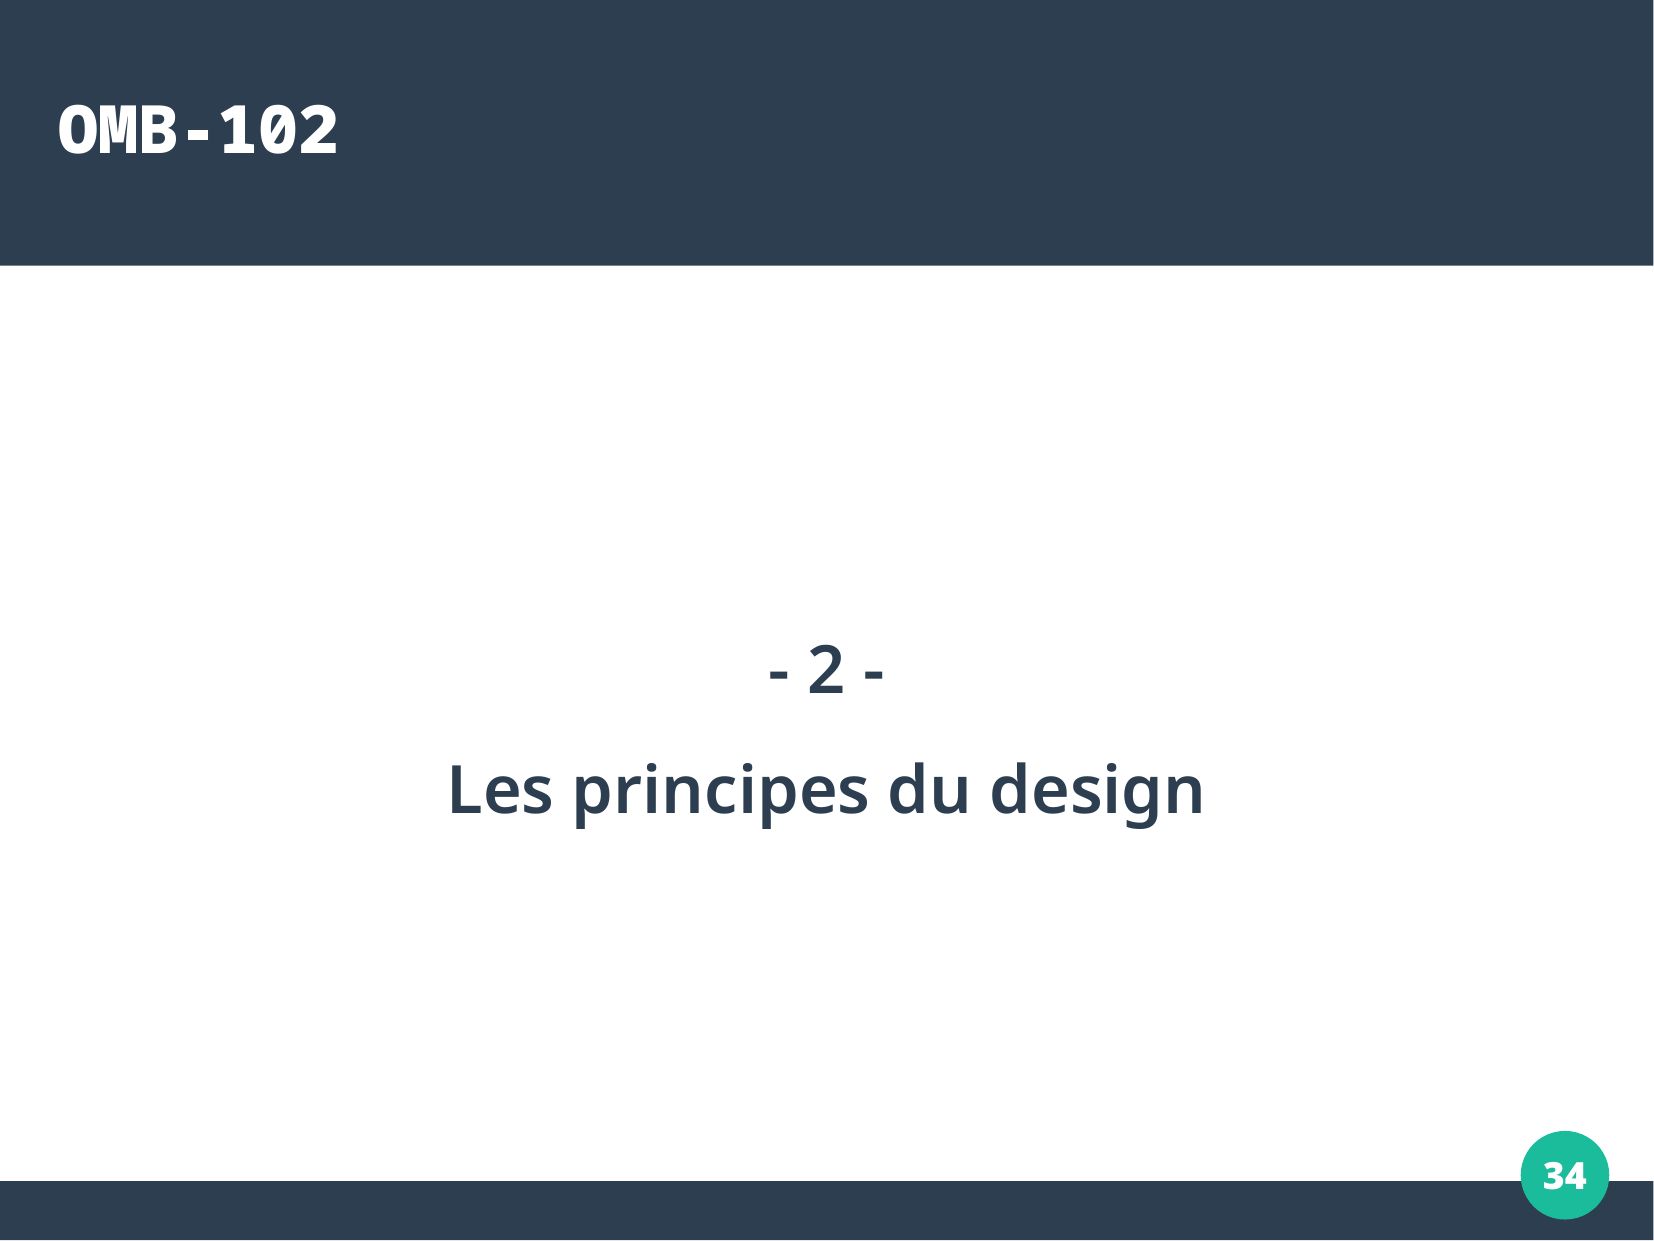

# OMB-102
- 2 -
Les principes du design
34